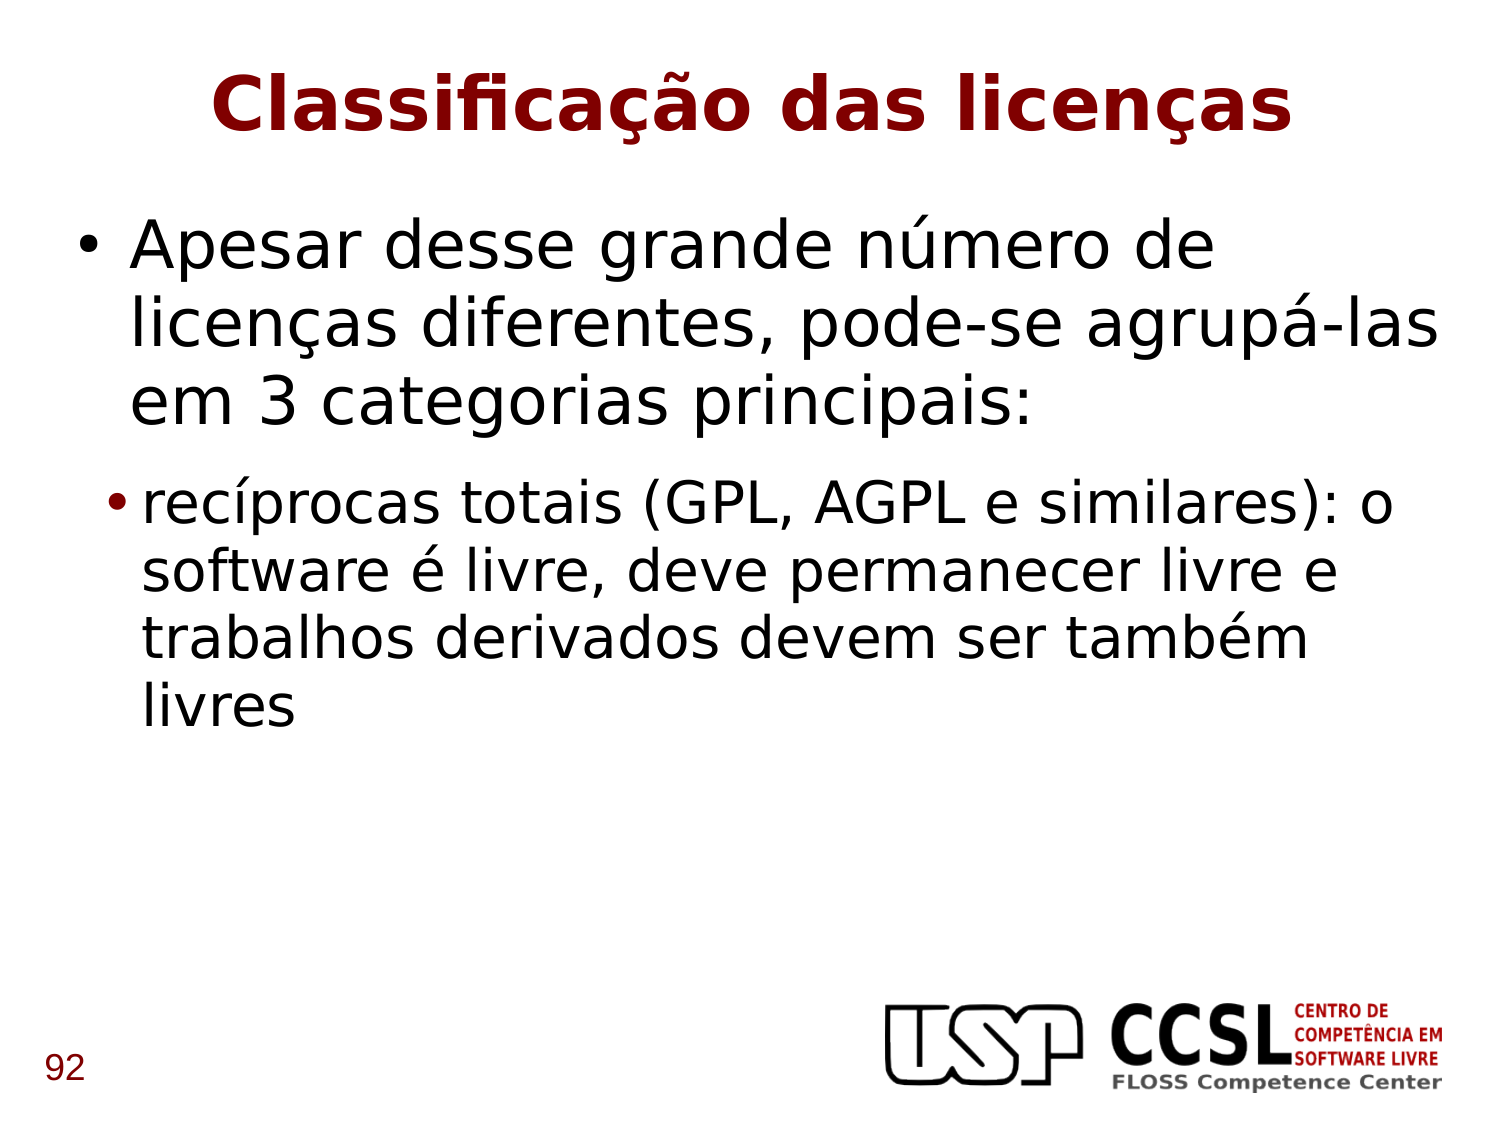

# Classificação das licenças
Apesar desse grande número de licenças diferentes, pode-se agrupá-las em 3 categorias principais:
recíprocas totais (GPL, AGPL e similares): o software é livre, deve permanecer livre e trabalhos derivados devem ser também livres